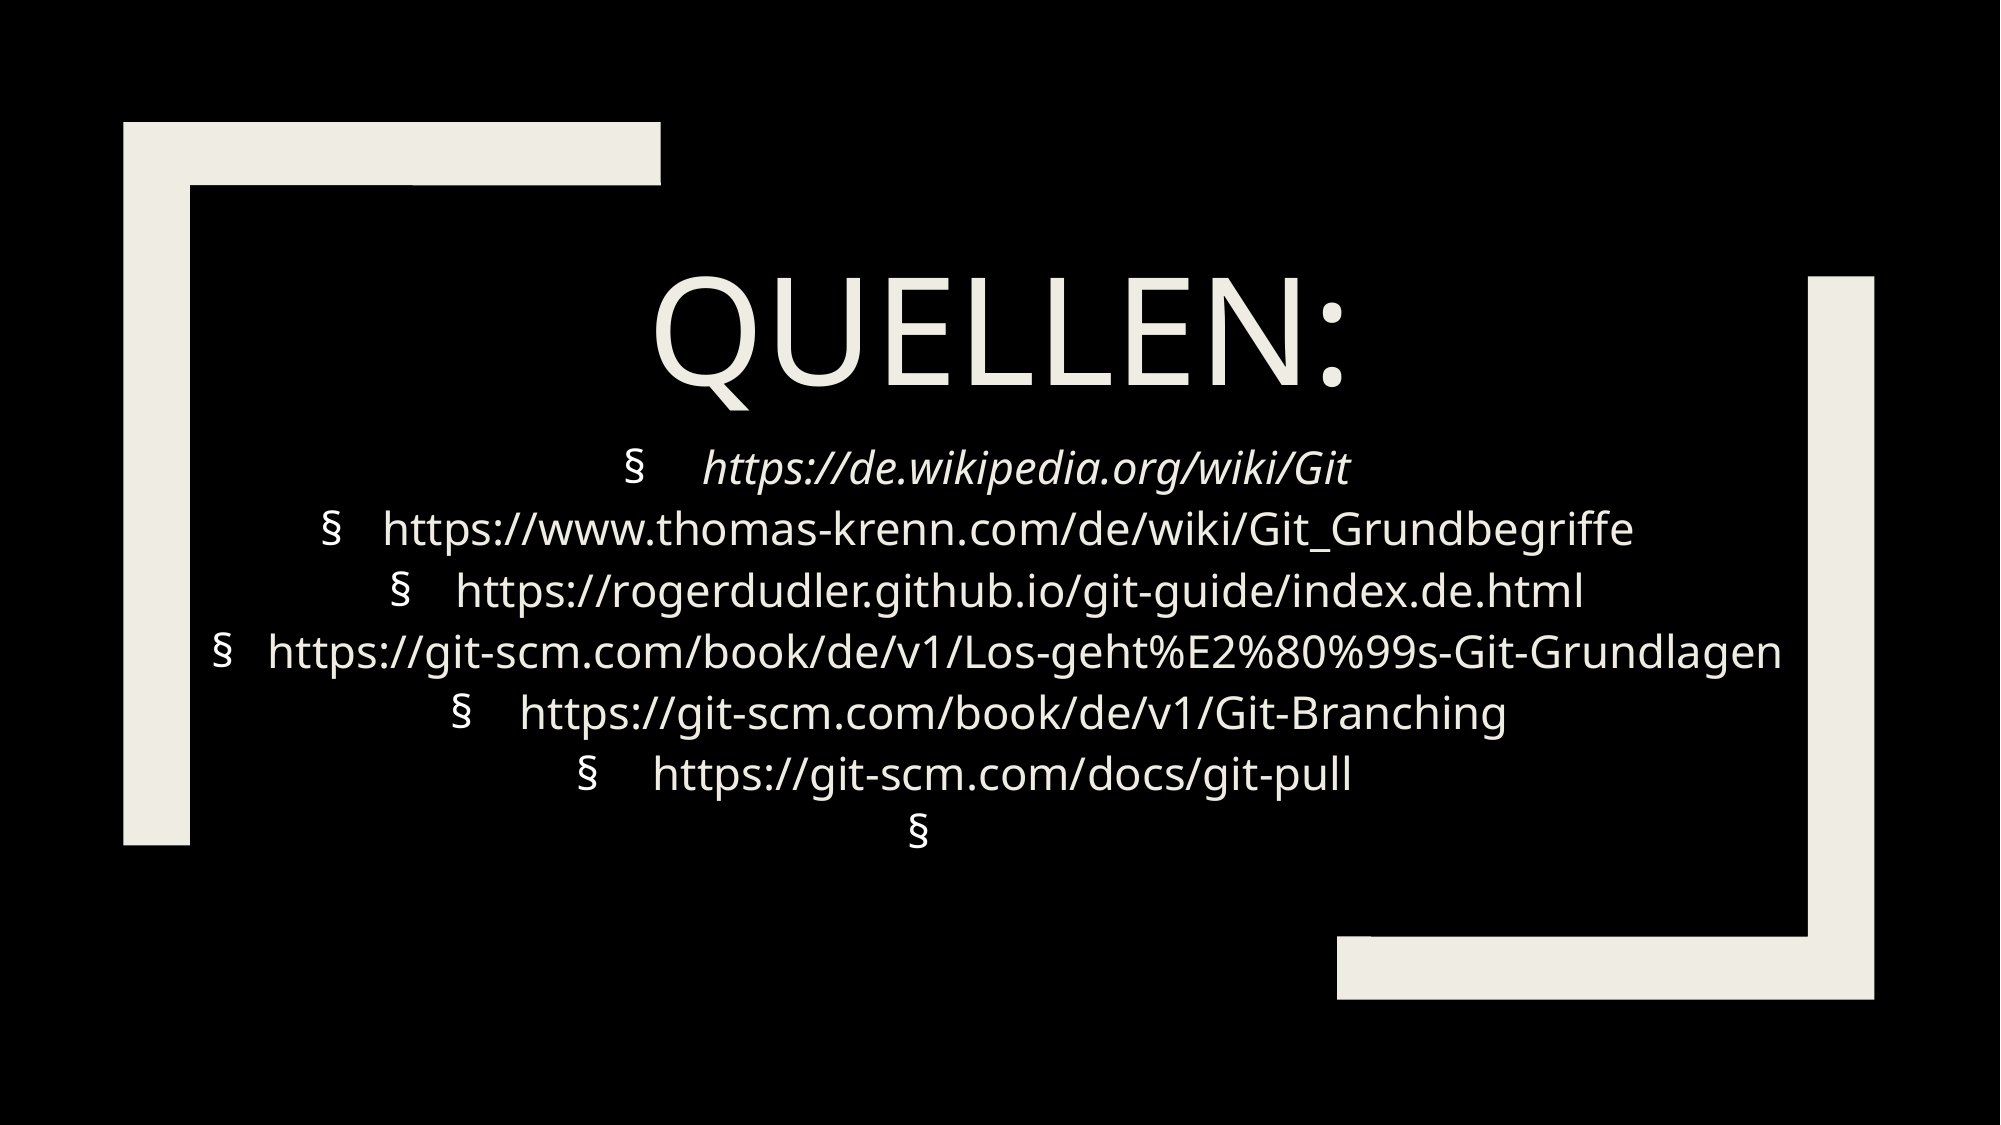

# Quellen:
https://de.wikipedia.org/wiki/Git
https://www.thomas-krenn.com/de/wiki/Git_Grundbegriffe
https://rogerdudler.github.io/git-guide/index.de.html
https://git-scm.com/book/de/v1/Los-geht%E2%80%99s-Git-Grundlagen
https://git-scm.com/book/de/v1/Git-Branching
https://git-scm.com/docs/git-pull